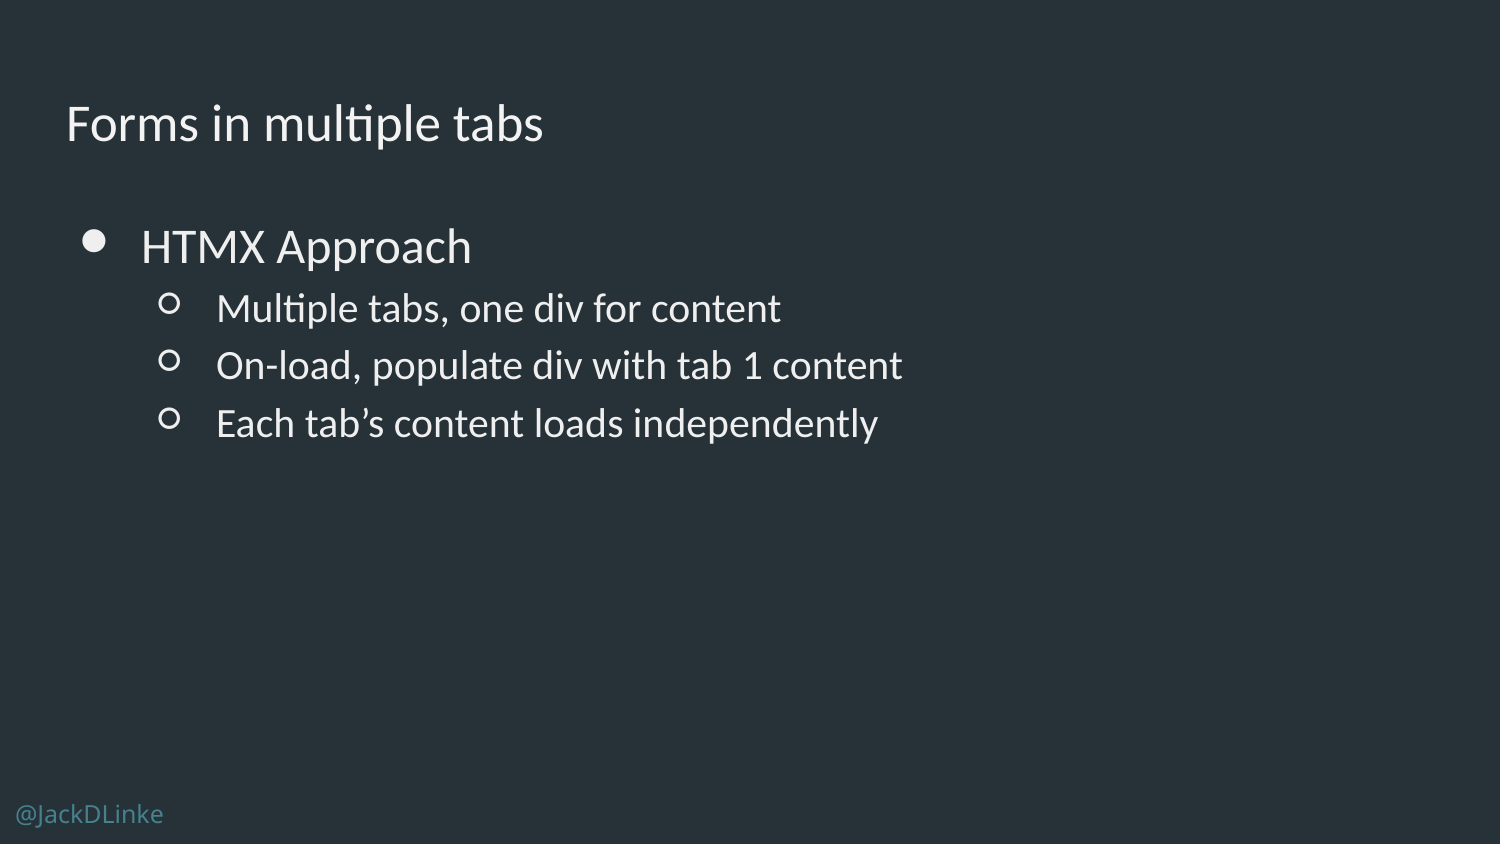

# Forms in multiple tabs
HTMX Approach
Multiple tabs, one div for content
On-load, populate div with tab 1 content
Each tab’s content loads independently